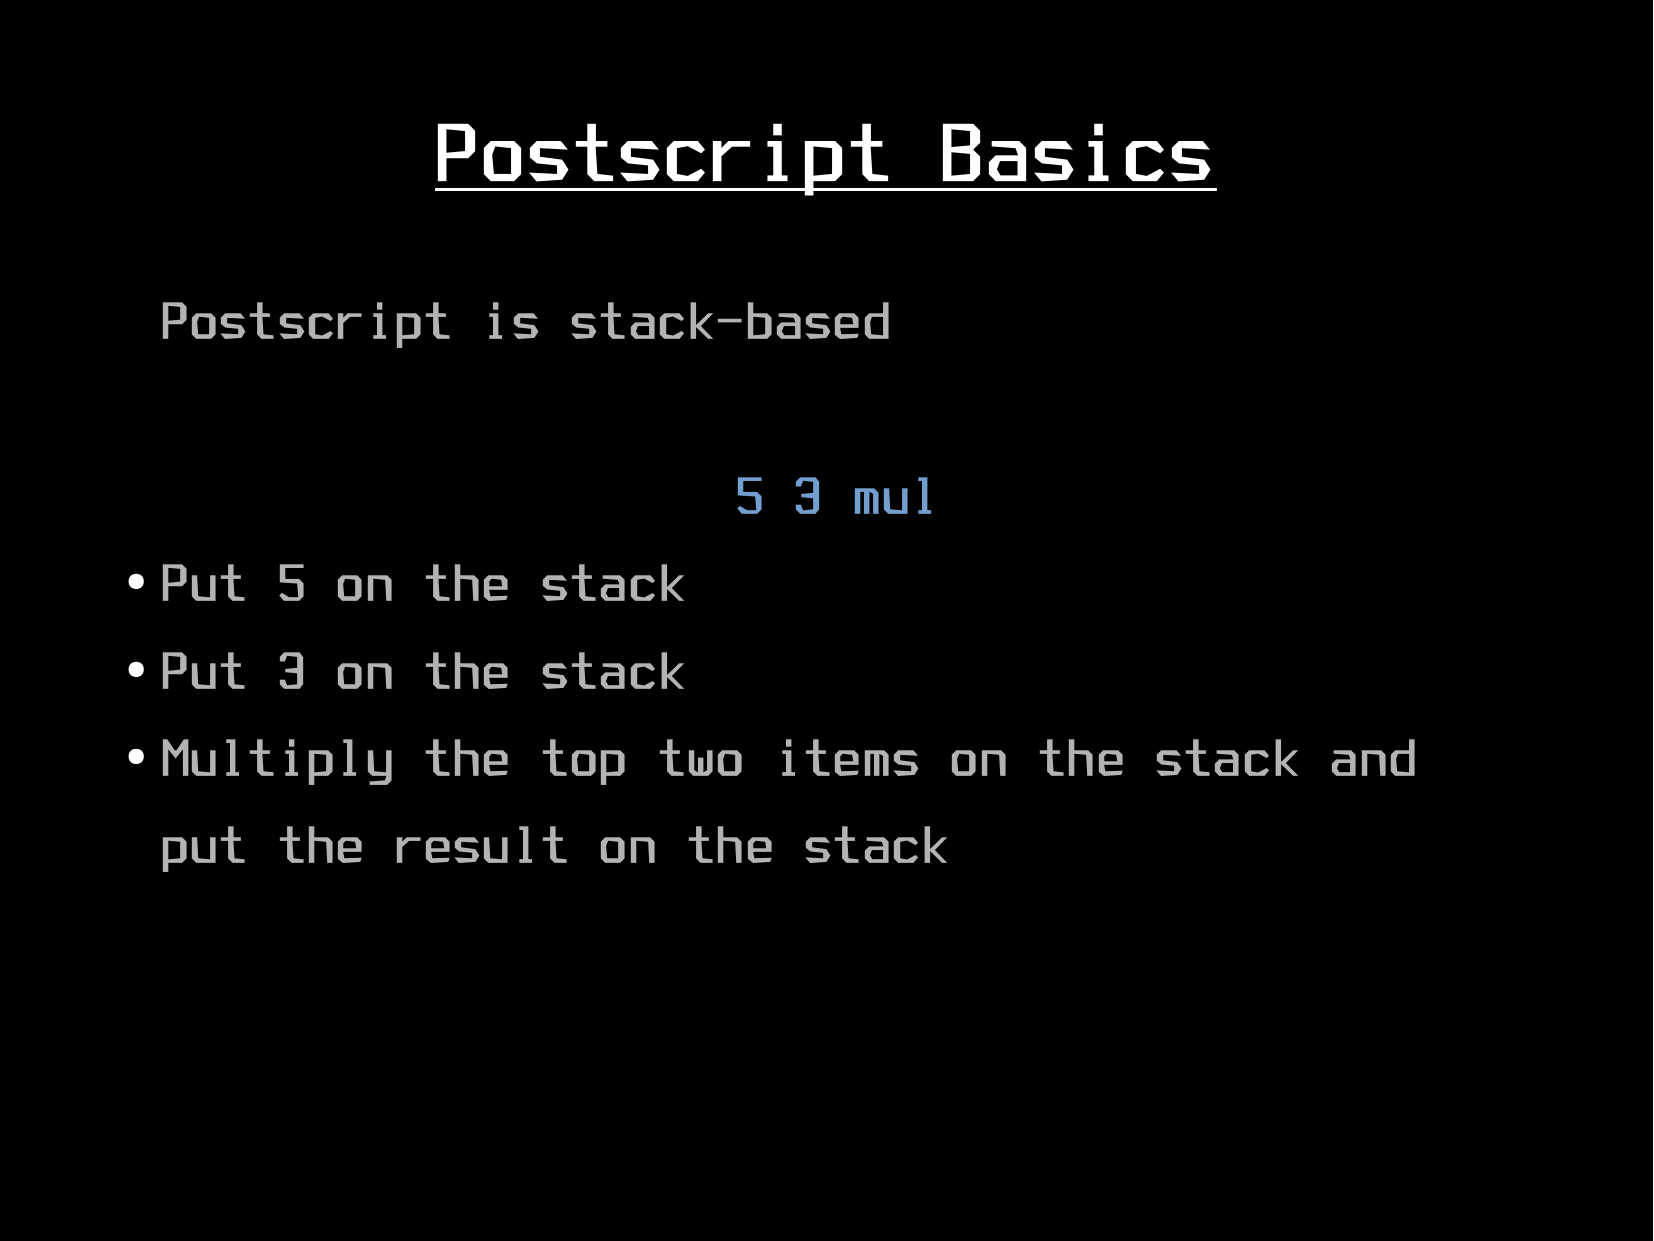

# Postscript Basics
| Postscript is stack-based 5 3 mul Put 5 on the stack Put 3 on the stack Multiply the top two items on the stack and put the result on the stack | |
| --- | --- |